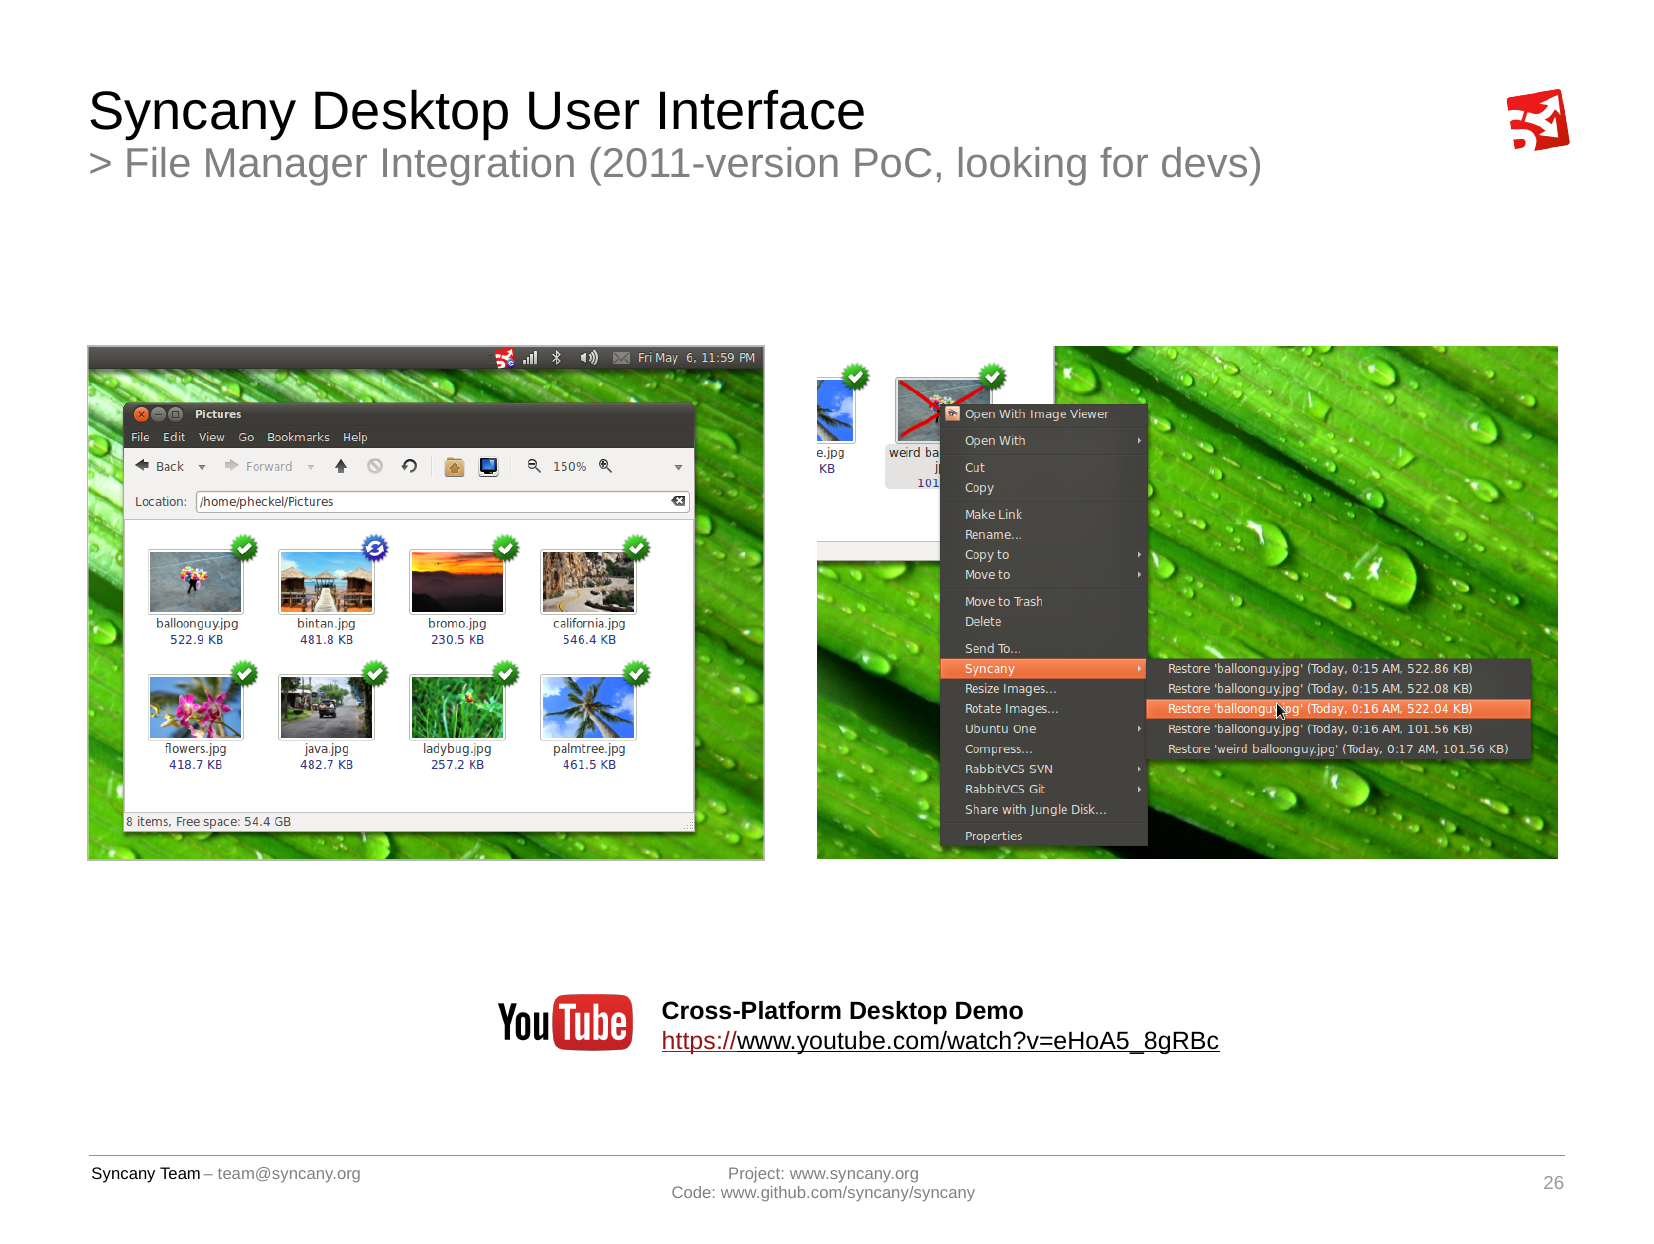

# Syncany Desktop User Interface > File Manager Integration (2011-version PoC, looking for devs)
Cross-Platform Desktop Demo
https://www.youtube.com/watch?v=eHoA5_8gRBc